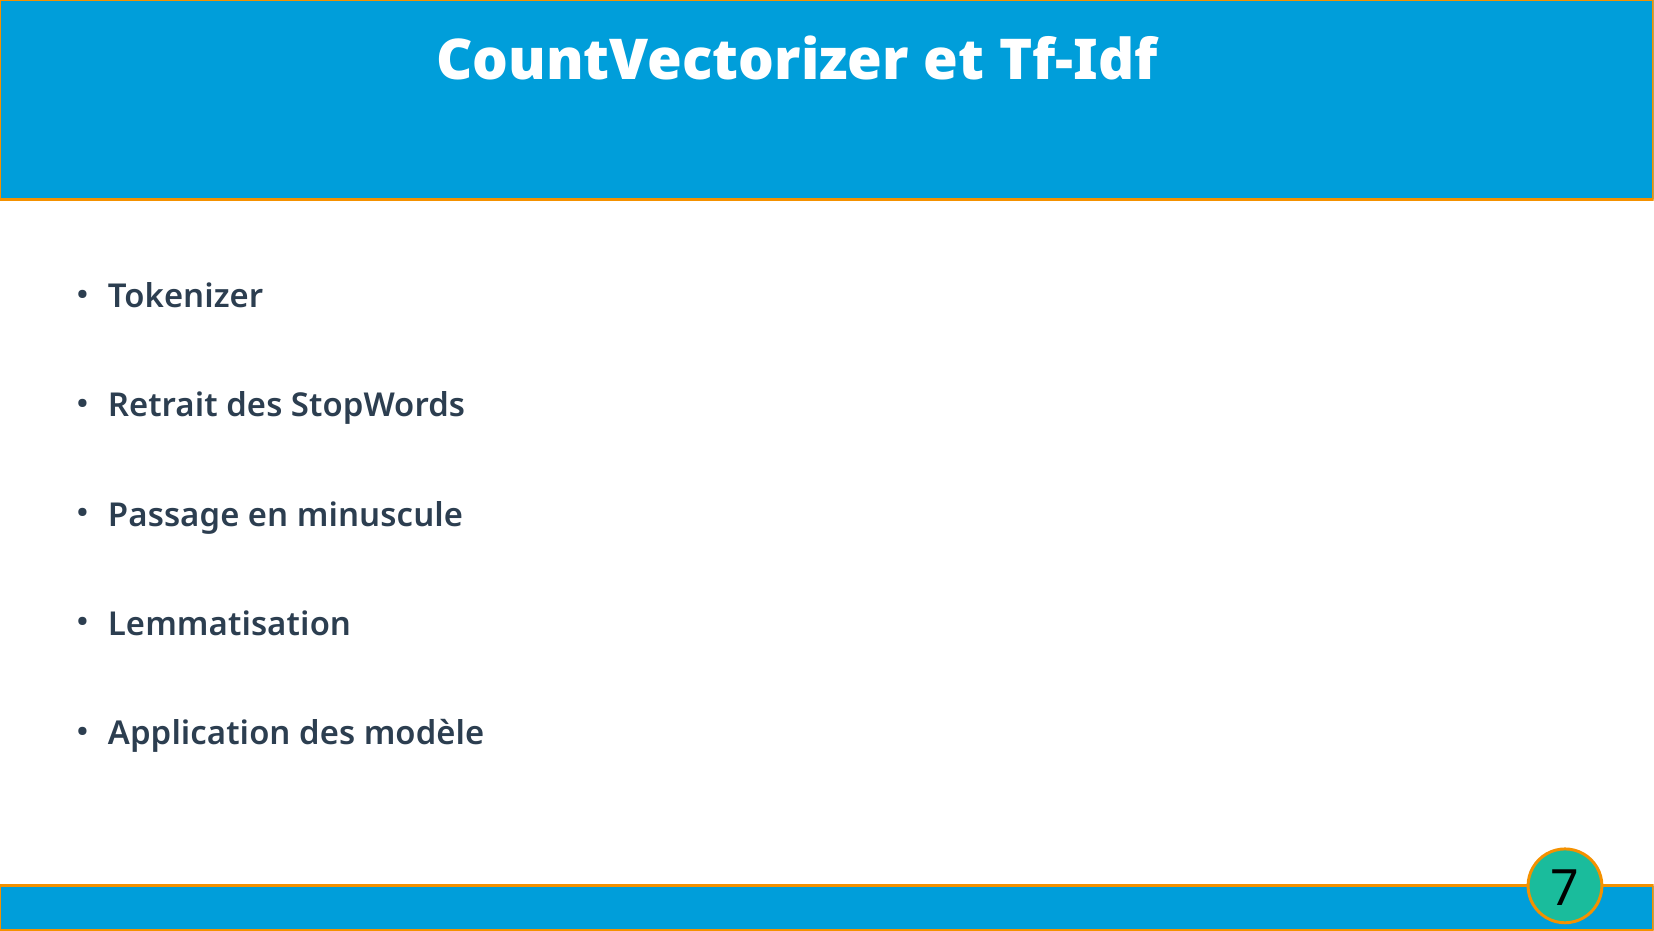

# CountVectorizer et Tf-Idf
Tokenizer
Retrait des StopWords
Passage en minuscule
Lemmatisation
Application des modèle